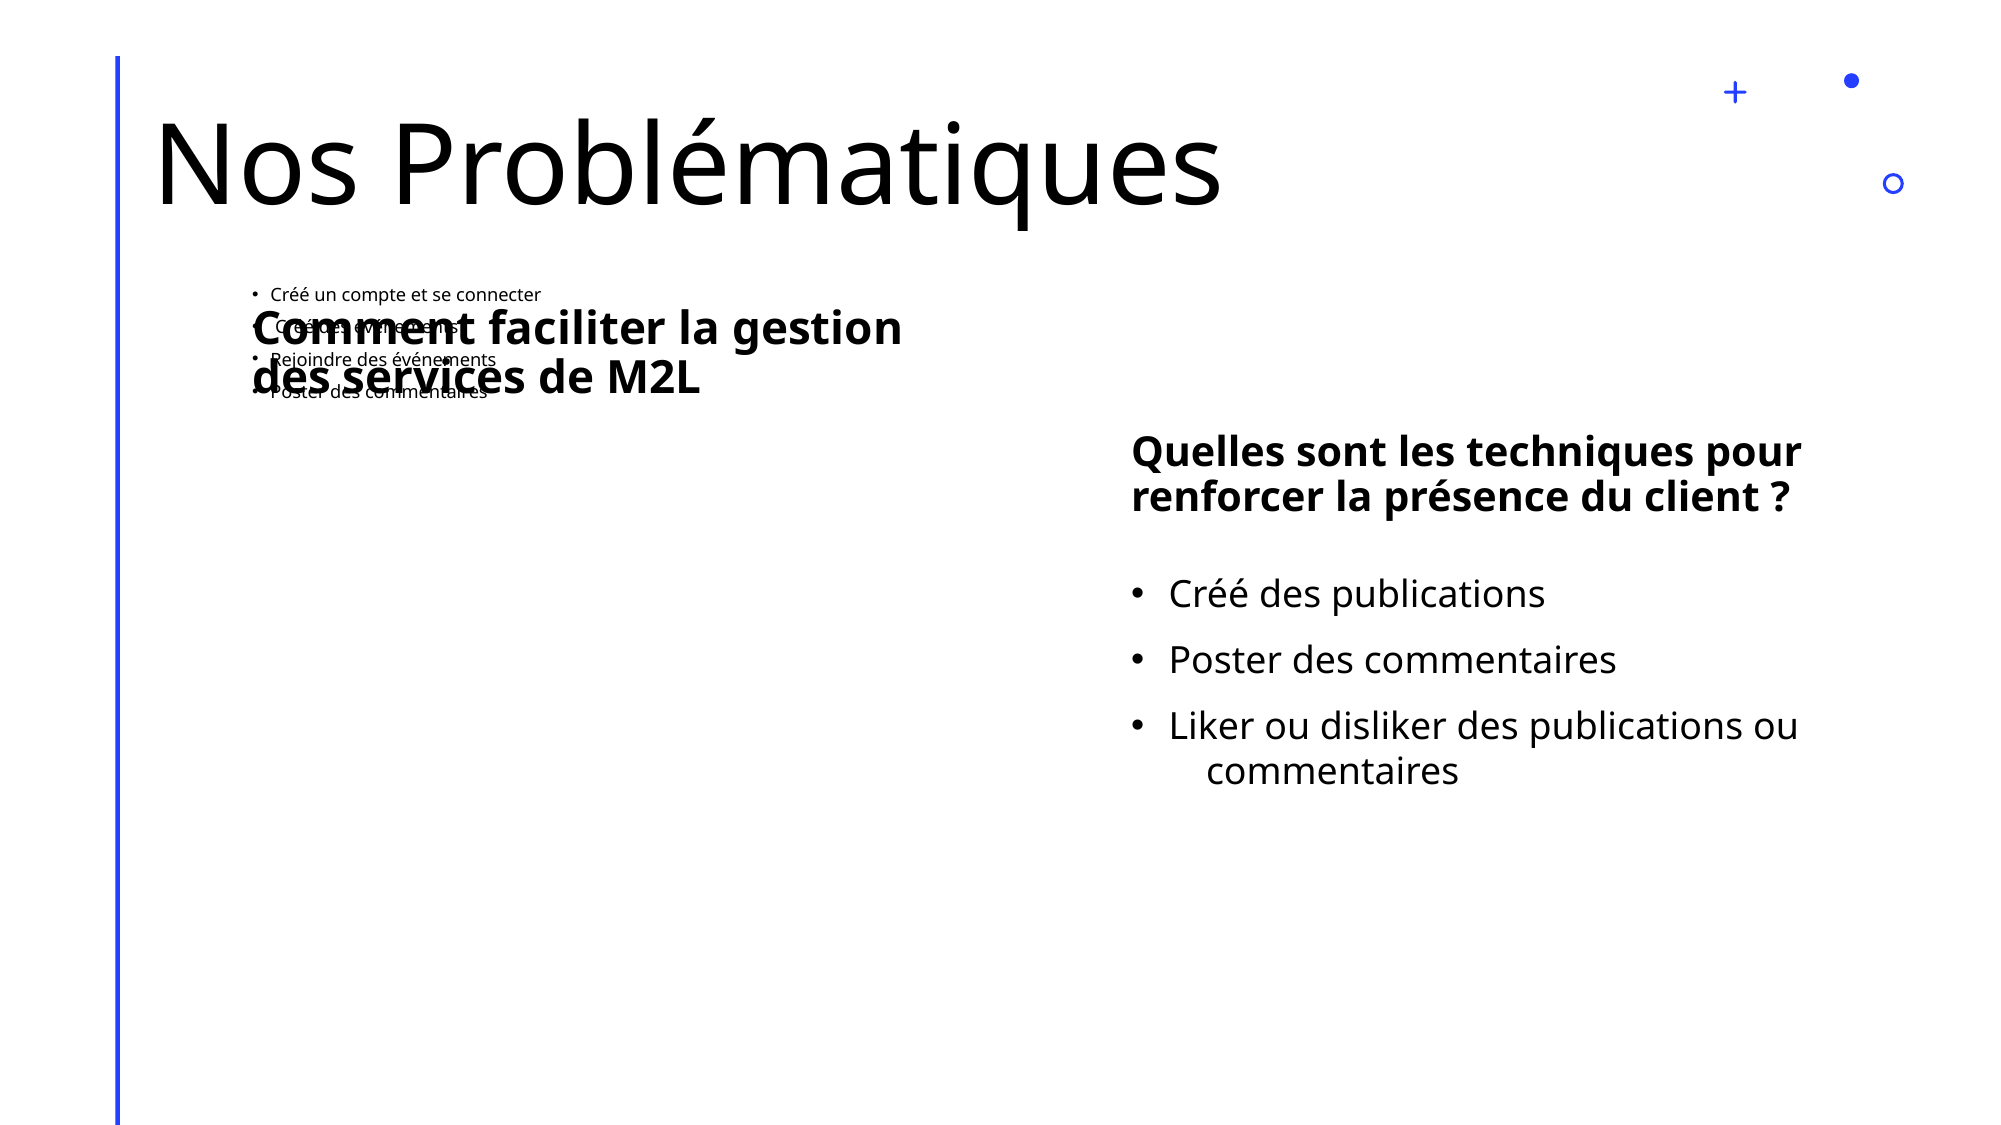

# Nos Problématiques
Comment faciliter la gestion des services de M2L
Créé un compte et se connecter
 Créé des événements
Rejoindre des événements
Poster des commentaires
Quelles sont les techniques pour renforcer la présence du client ?
Créé des publications
Poster des commentaires
Liker ou disliker des publications ou commentaires